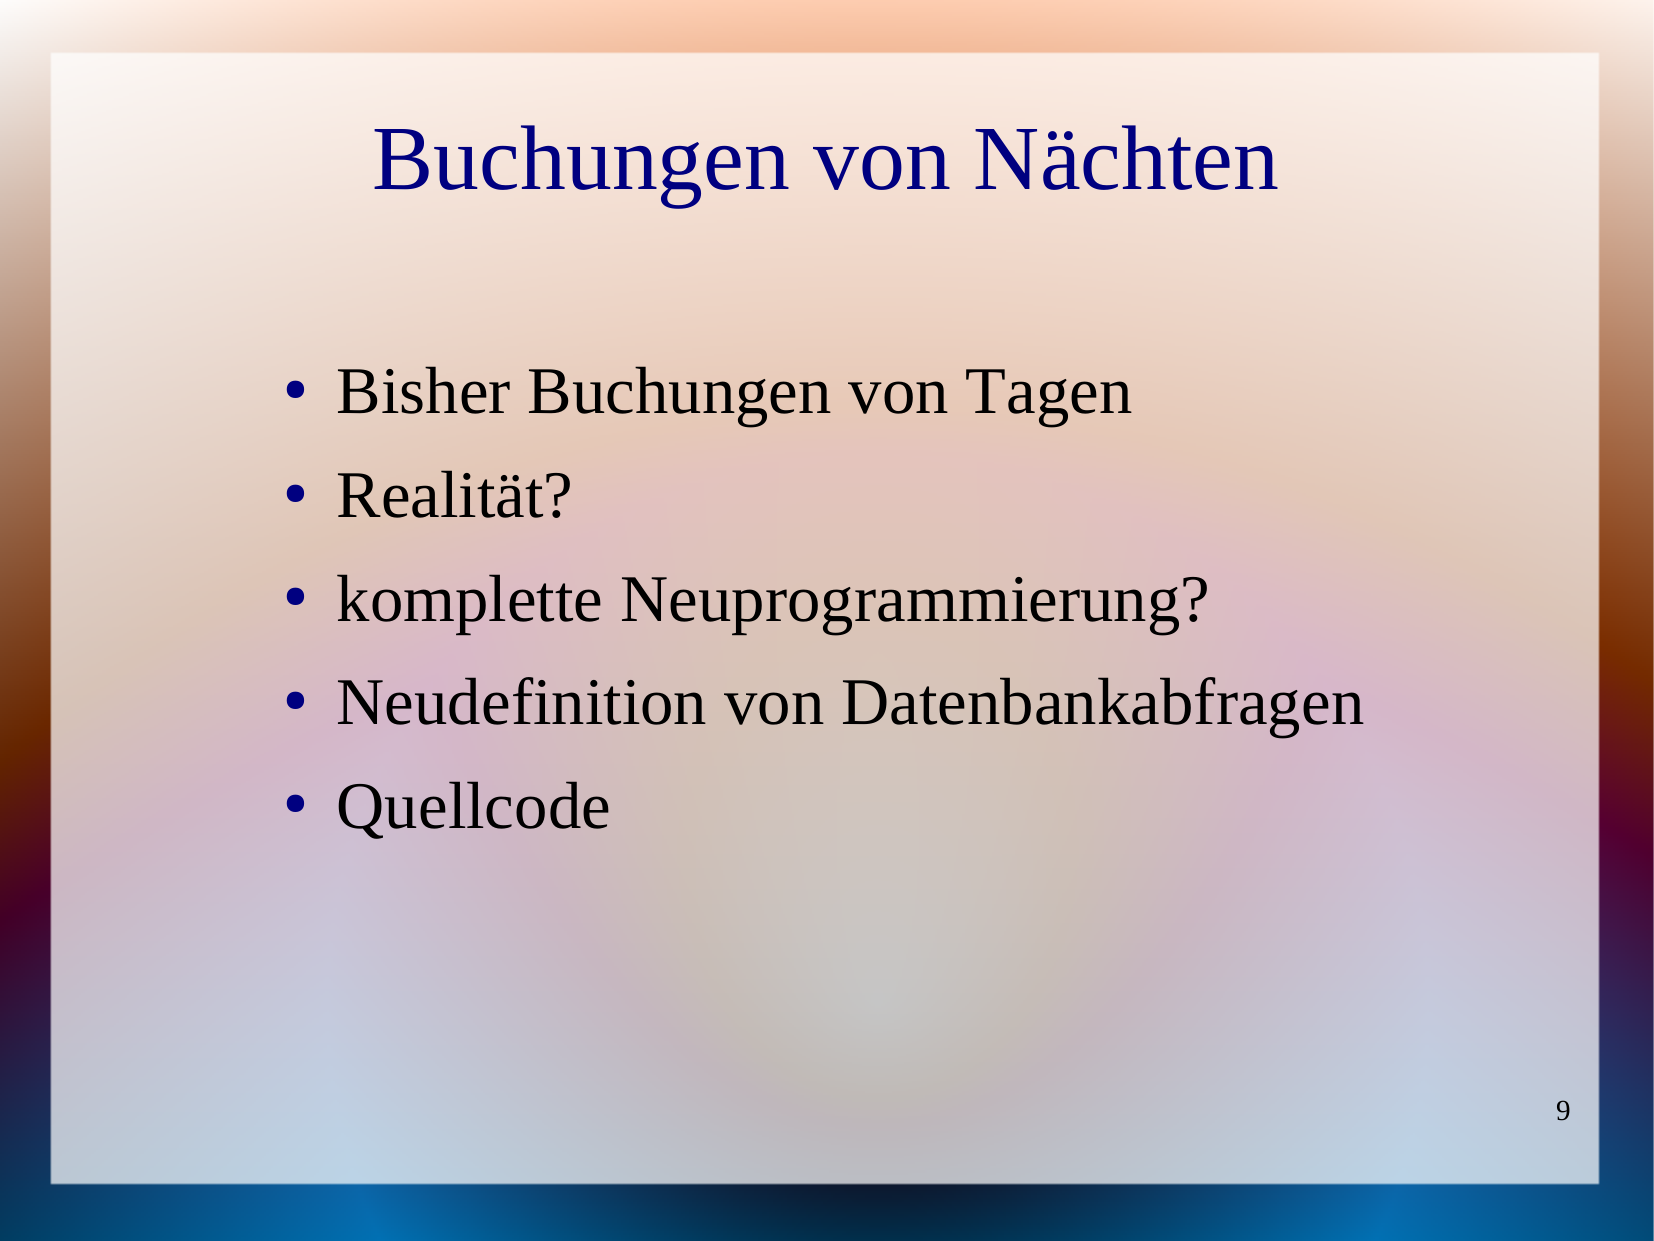

# Buchungen von Nächten
Bisher Buchungen von Tagen
Realität?
komplette Neuprogrammierung?
Neudefinition von Datenbankabfragen
Quellcode
9